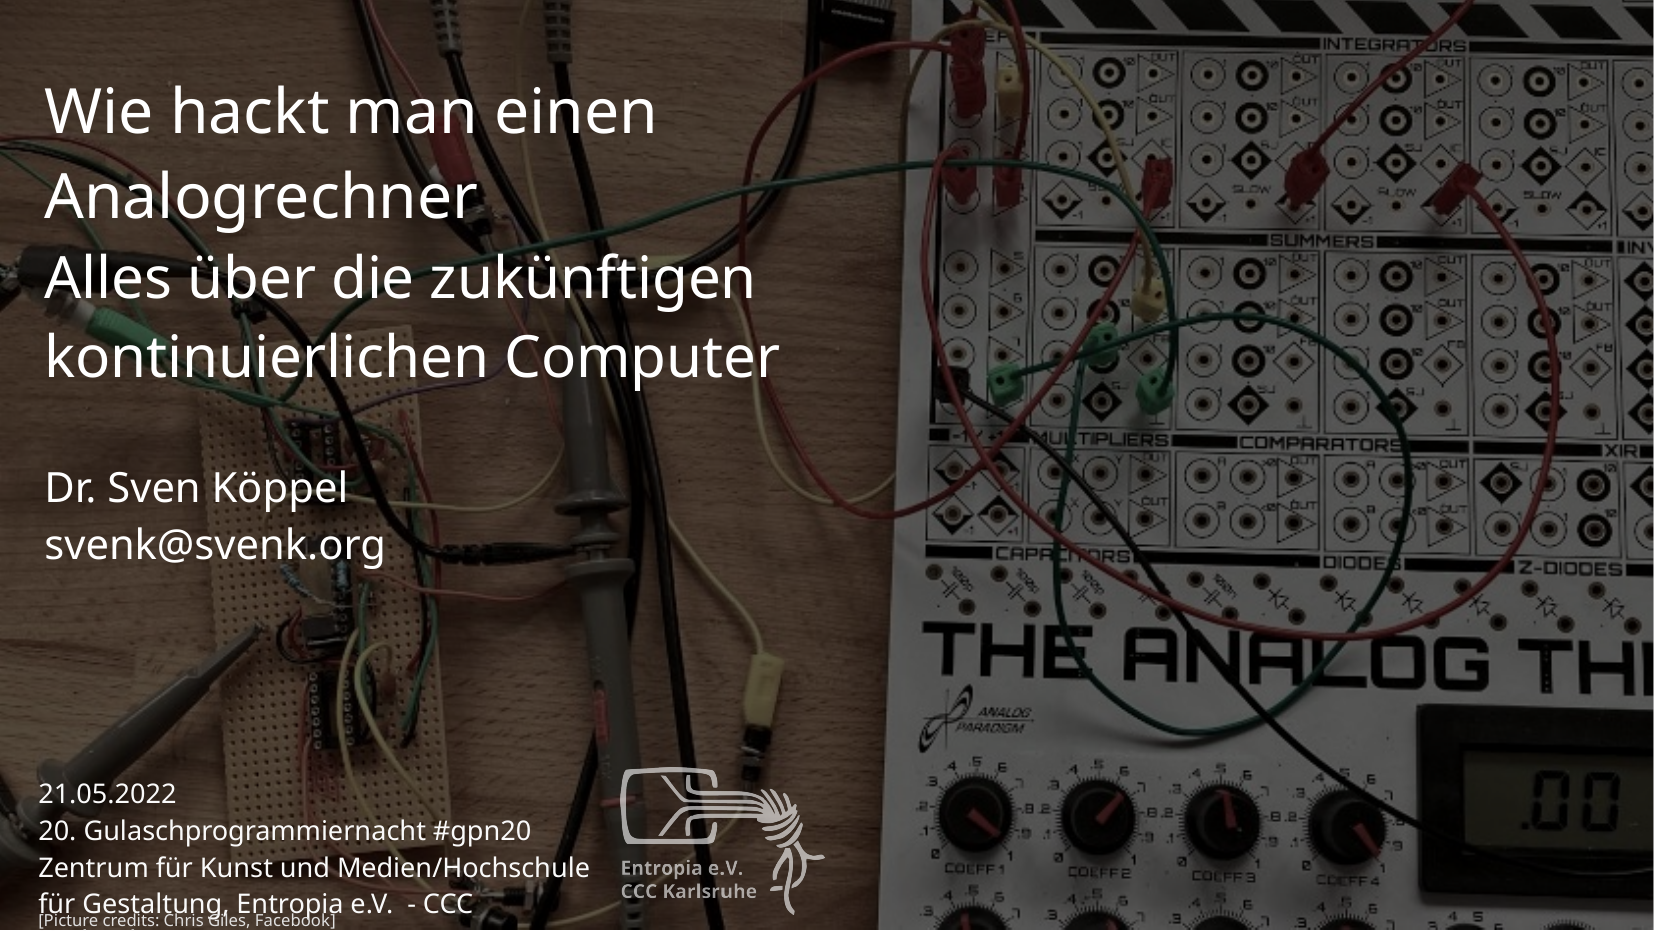

Wie hackt man einen Analogrechner
Alles über die zukünftigen kontinuierlichen Computer
Dr. Sven Köppel
svenk@svenk.org
21.05.2022
20. Gulaschprogrammiernacht #gpn20
Zentrum für Kunst und Medien/Hochschule für Gestaltung, Entropia e.V. - CCC Karlsruhe
[Picture credits: Chris Giles, Facebook]